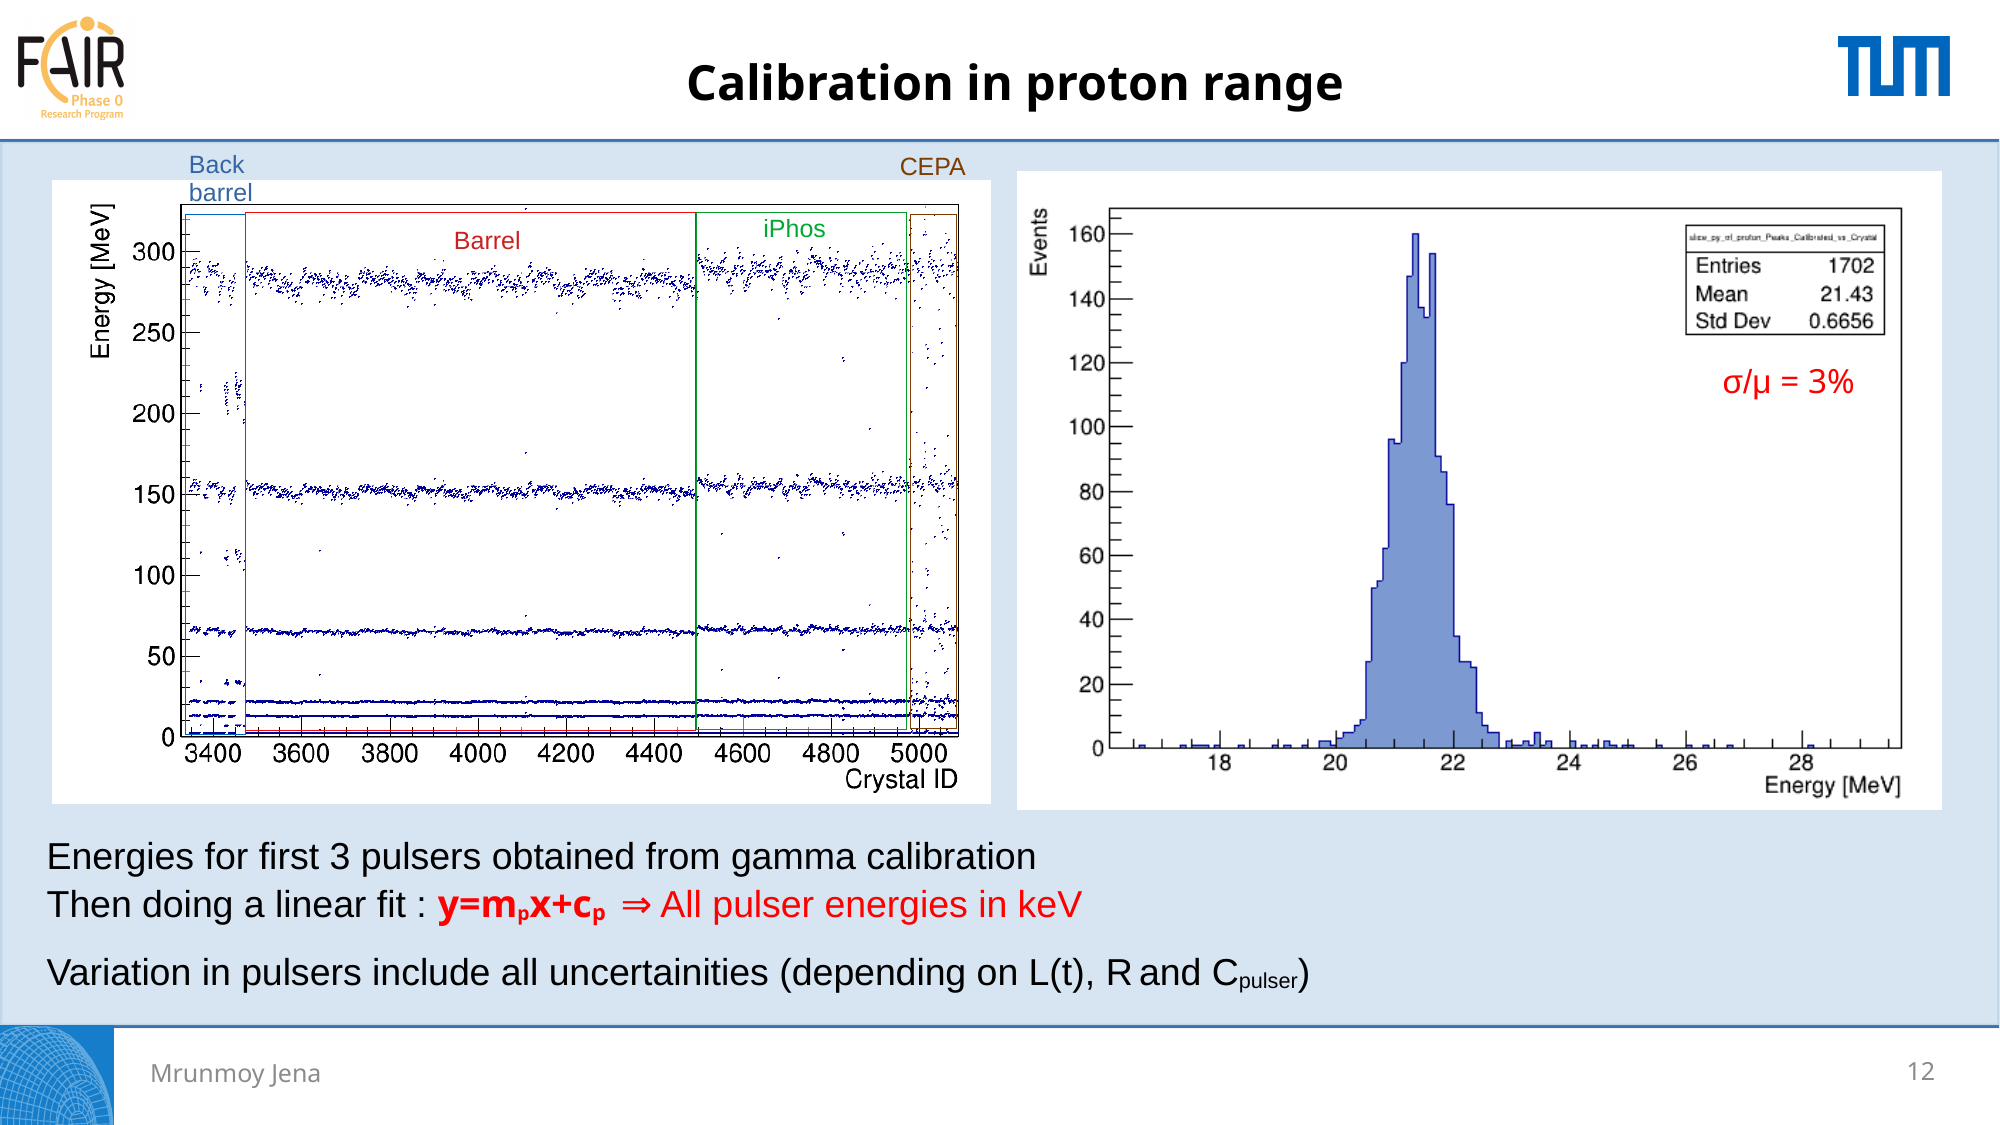

# Calibration in proton range
Back
barrel
CEPA
iPhos
Barrel
σ/μ = 3%
Energies for first 3 pulsers obtained from gamma calibration
Then doing a linear fit : y=mpx+cp ⇒ All pulser energies in keV
Variation in pulsers include all uncertainities (depending on L(t), R and Cpulser)
12